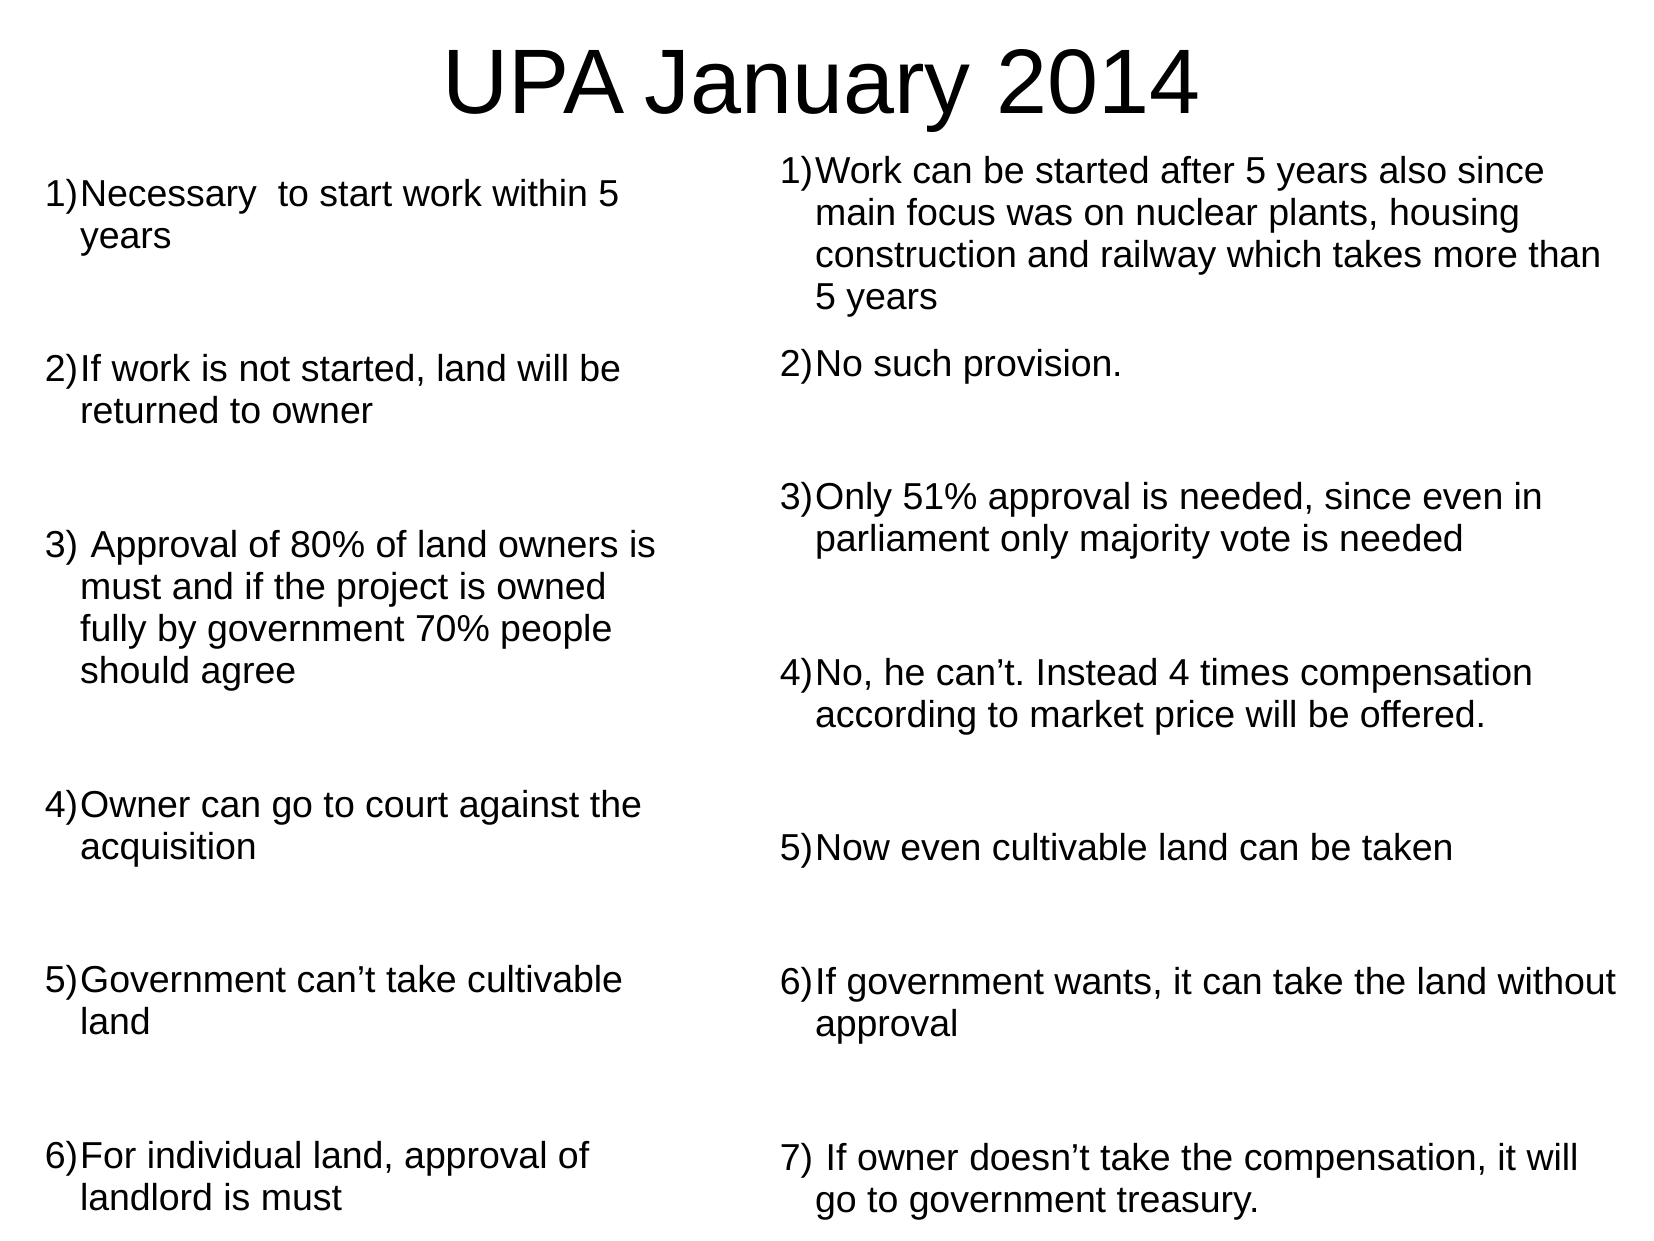

# UPA January 2014
Work can be started after 5 years also since main focus was on nuclear plants, housing construction and railway which takes more than 5 years
No such provision.
Only 51% approval is needed, since even in parliament only majority vote is needed
No, he can’t. Instead 4 times compensation according to market price will be offered.
Now even cultivable land can be taken
If government wants, it can take the land without approval
 If owner doesn’t take the compensation, it will go to government treasury.
Necessary  to start work within 5 years
If work is not started, land will be returned to owner
 Approval of 80% of land owners is must and if the project is owned fully by government 70% people should agree
Owner can go to court against the acquisition
Government can’t take cultivable land
For individual land, approval of landlord is must